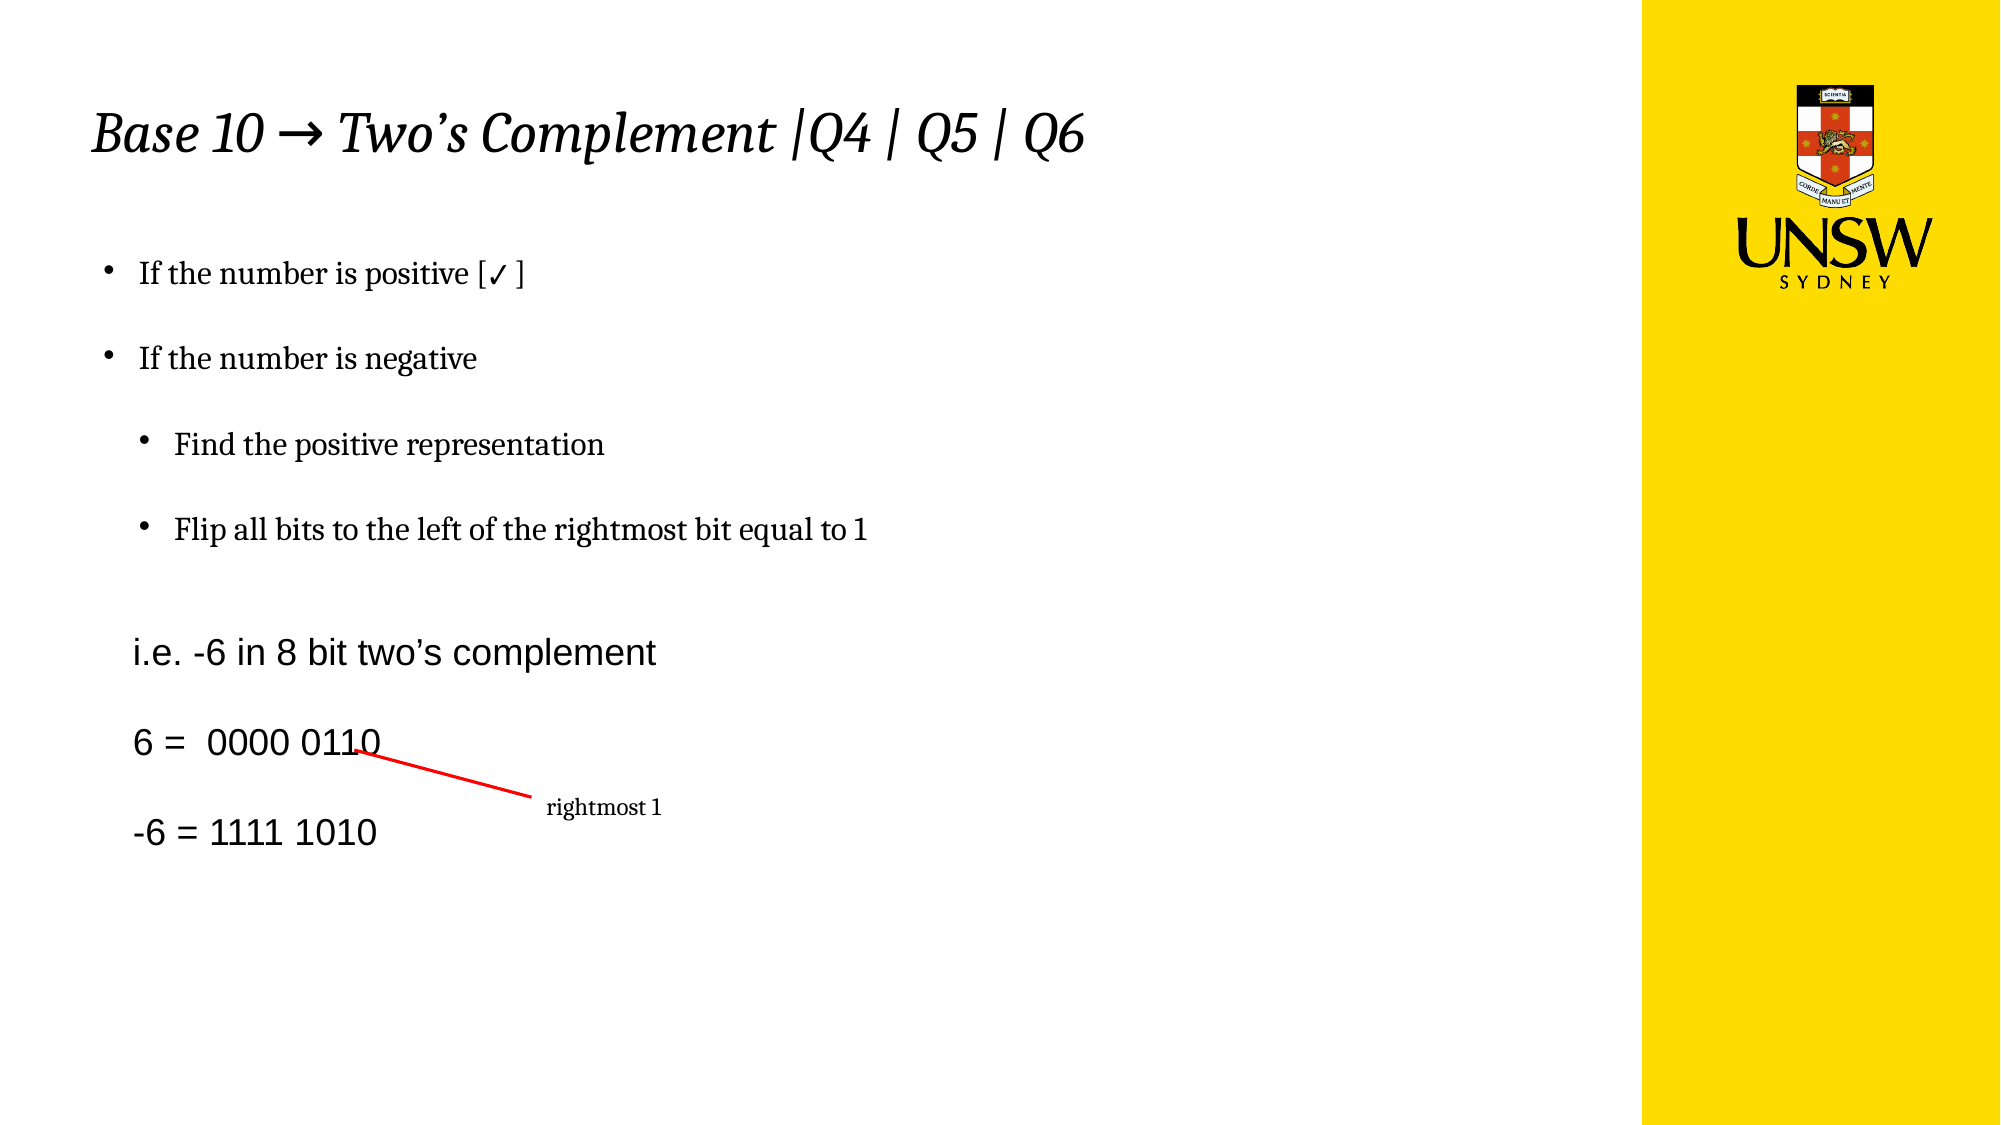

# Base 10 → Two’s Complement |Q4 | Q5 | Q6
If the number is positive [✔ ]
If the number is negative
Find the positive representation
Flip all bits to the left of the rightmost bit equal to 1
i.e. -6 in 8 bit two’s complement
6 = 0000 0110
-6 = 1111 1010
rightmost 1